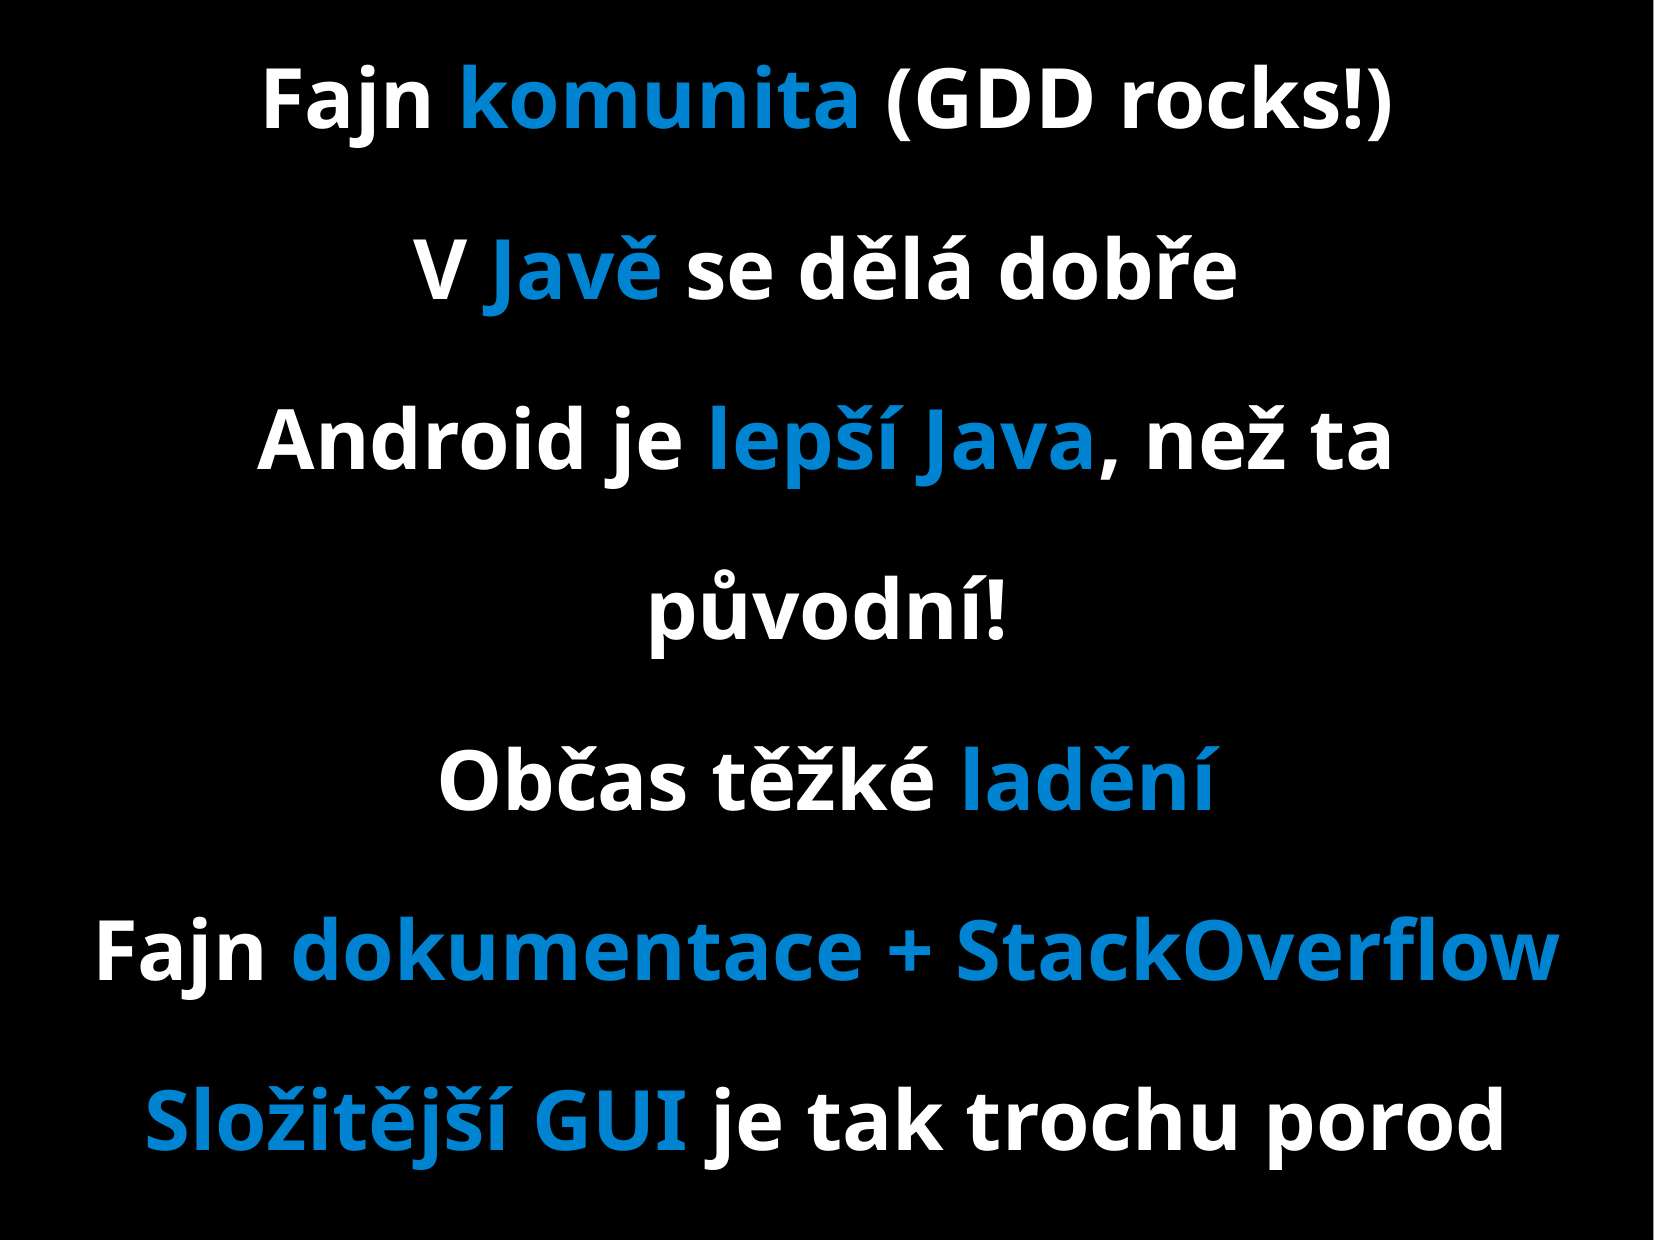

# Fajn komunita (GDD rocks!)
V Javě se dělá dobře
Android je lepší Java, než ta původní!
Občas těžké ladění
Fajn dokumentace + StackOverflow
Složitější GUI je tak trochu porod